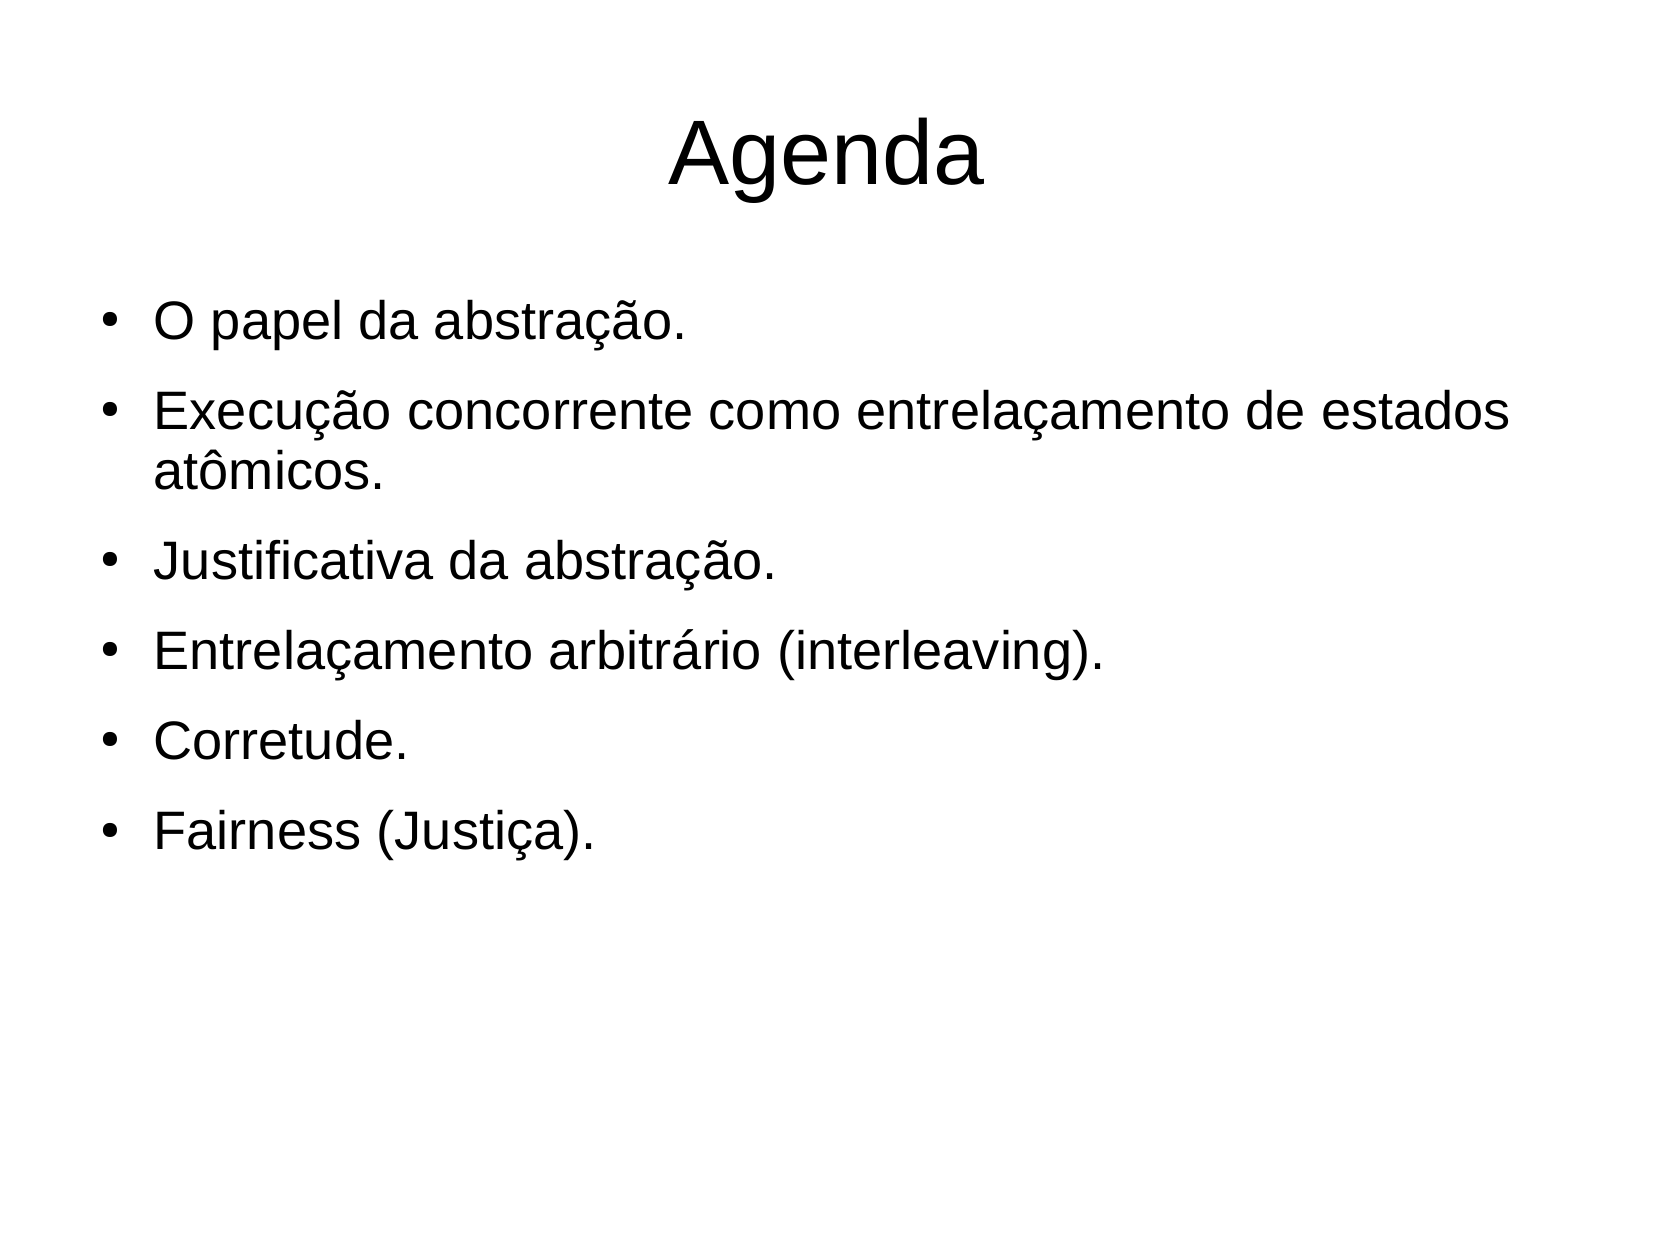

# Agenda
O papel da abstração.
Execução concorrente como entrelaçamento de estados atômicos.
Justificativa da abstração.
Entrelaçamento arbitrário (interleaving).
Corretude.
Fairness (Justiça).